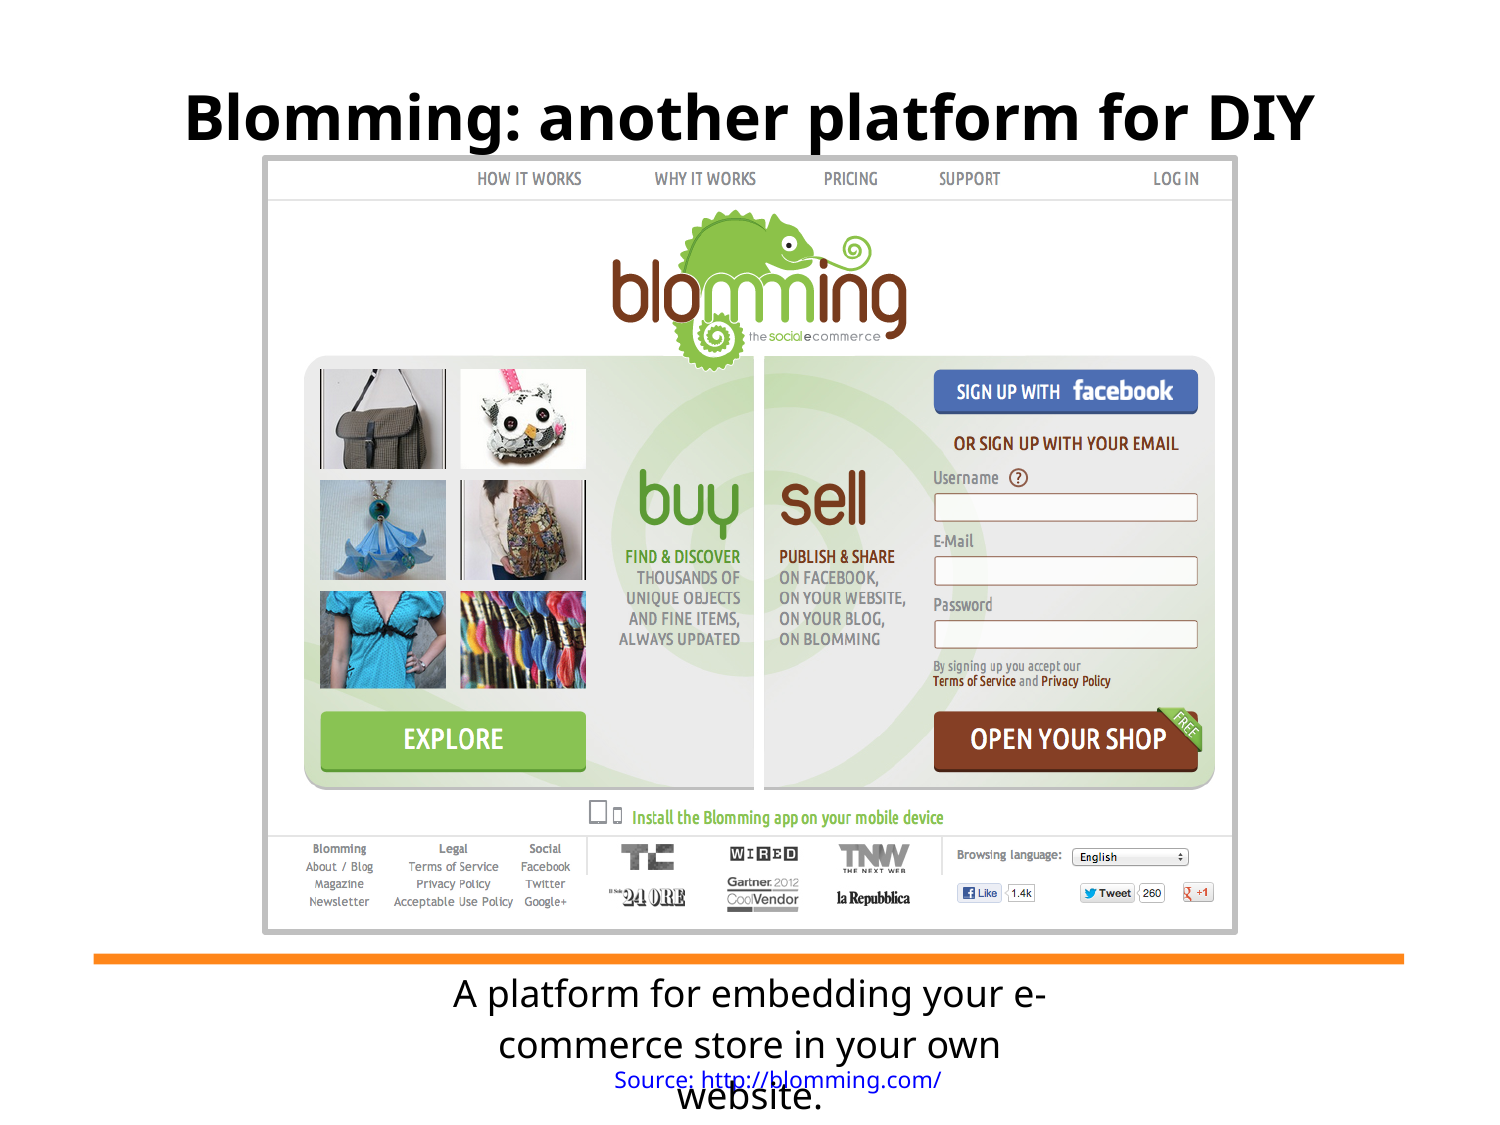

# Blomming: another platform for DIY
A platform for embedding your e-commerce store in your own website.
Source: http://blomming.com/